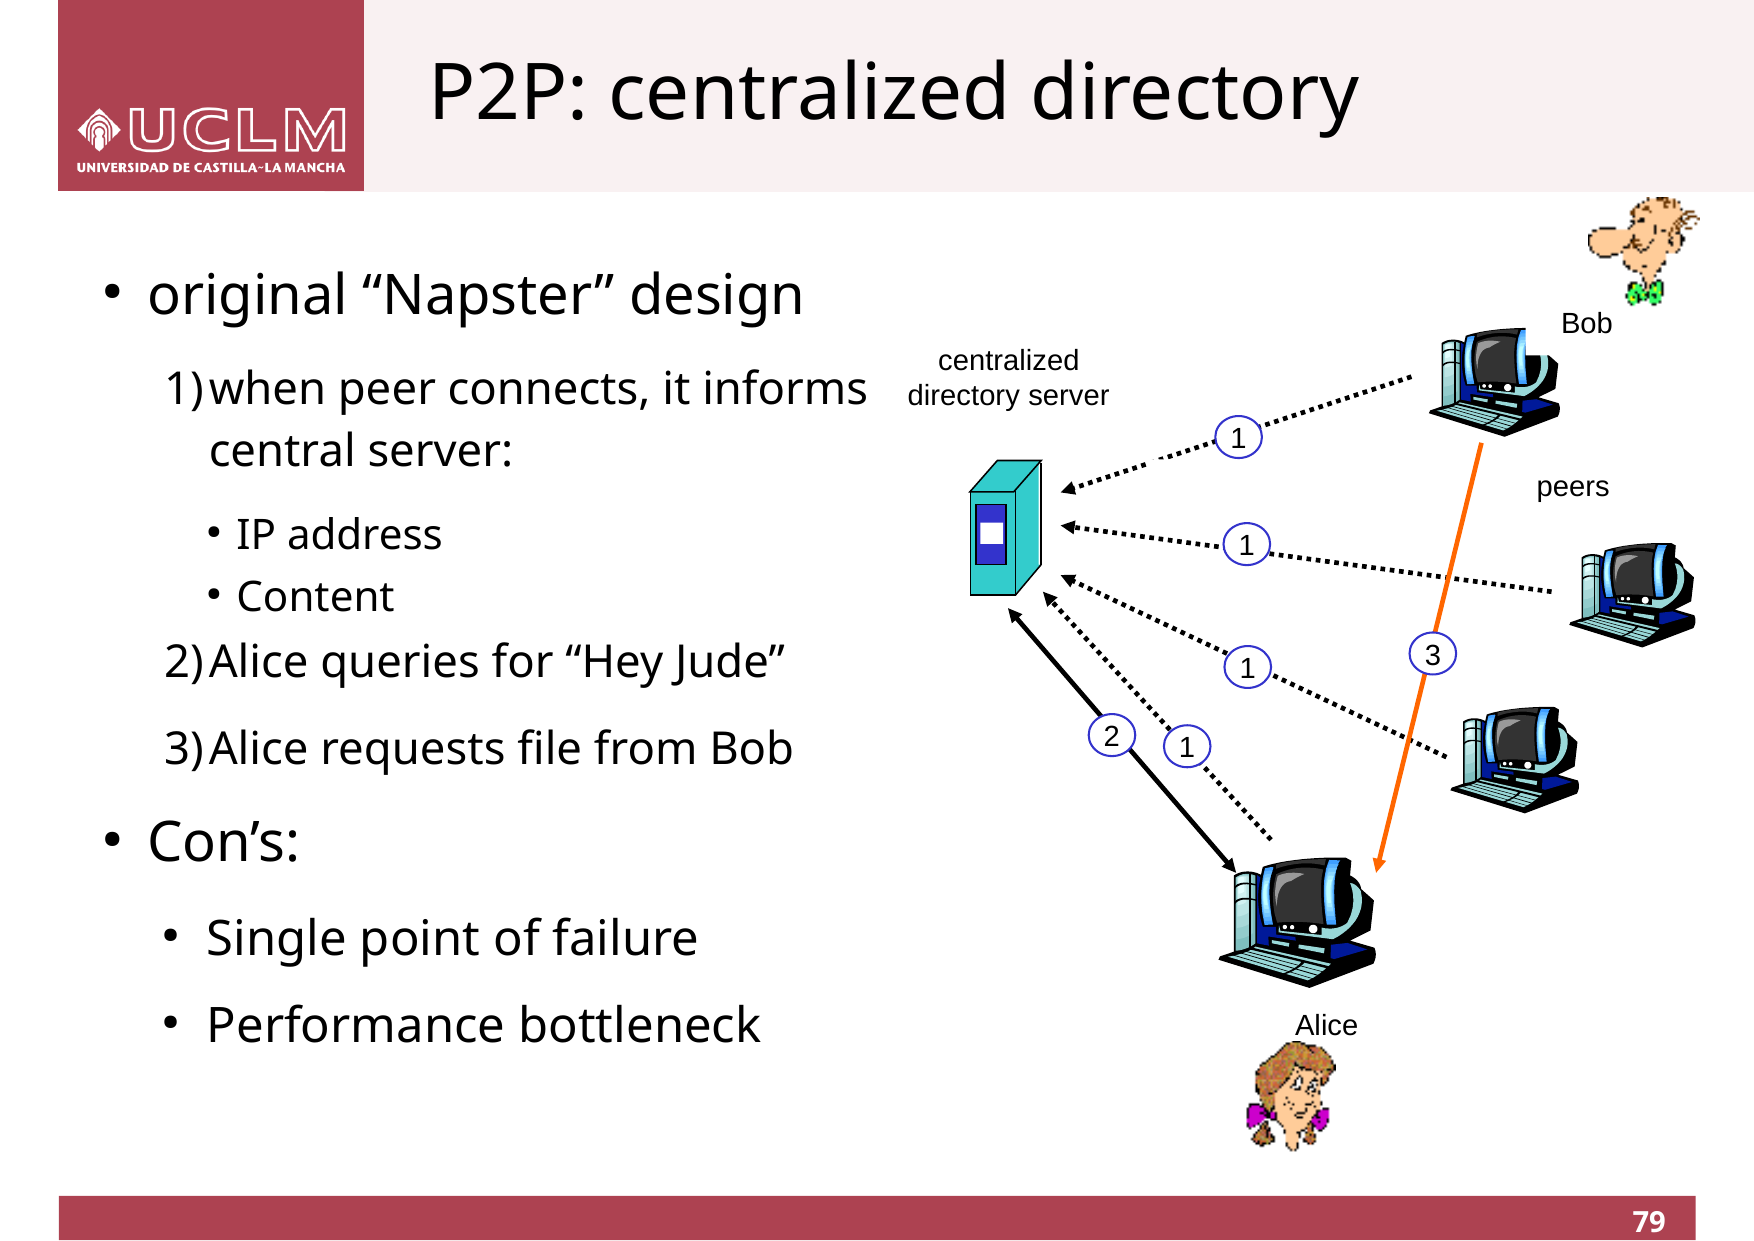

# P2P: centralized directory
Bob
centralized
directory server
1
peers
1
3
1
2
1
Alice
original “Napster” design
when peer connects, it informs central server:
IP address
Content
Alice queries for “Hey Jude”
Alice requests file from Bob
Con’s:
Single point of failure
Performance bottleneck
79